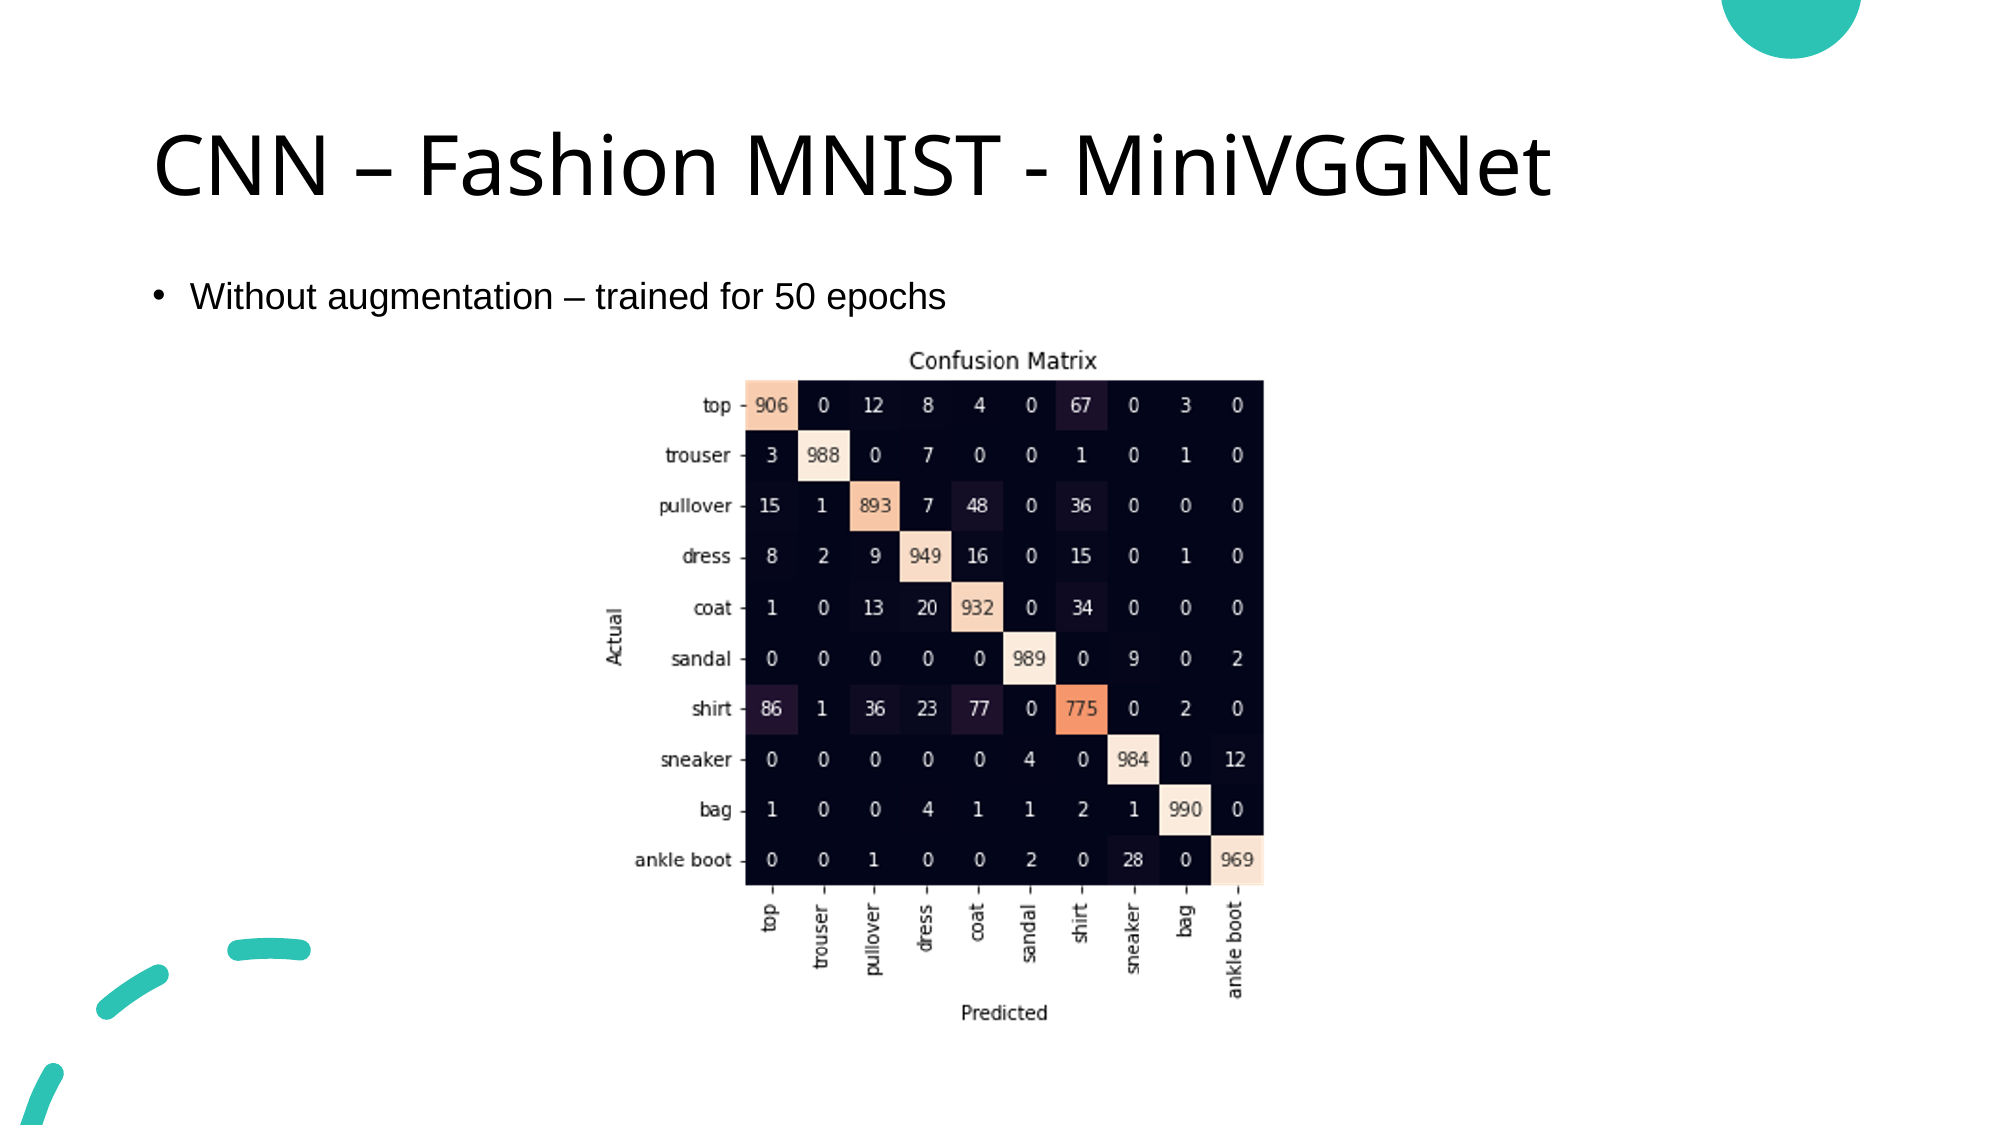

# CNN – Fashion MNIST - MiniVGGNet
Without augmentation – trained for 50 epochs